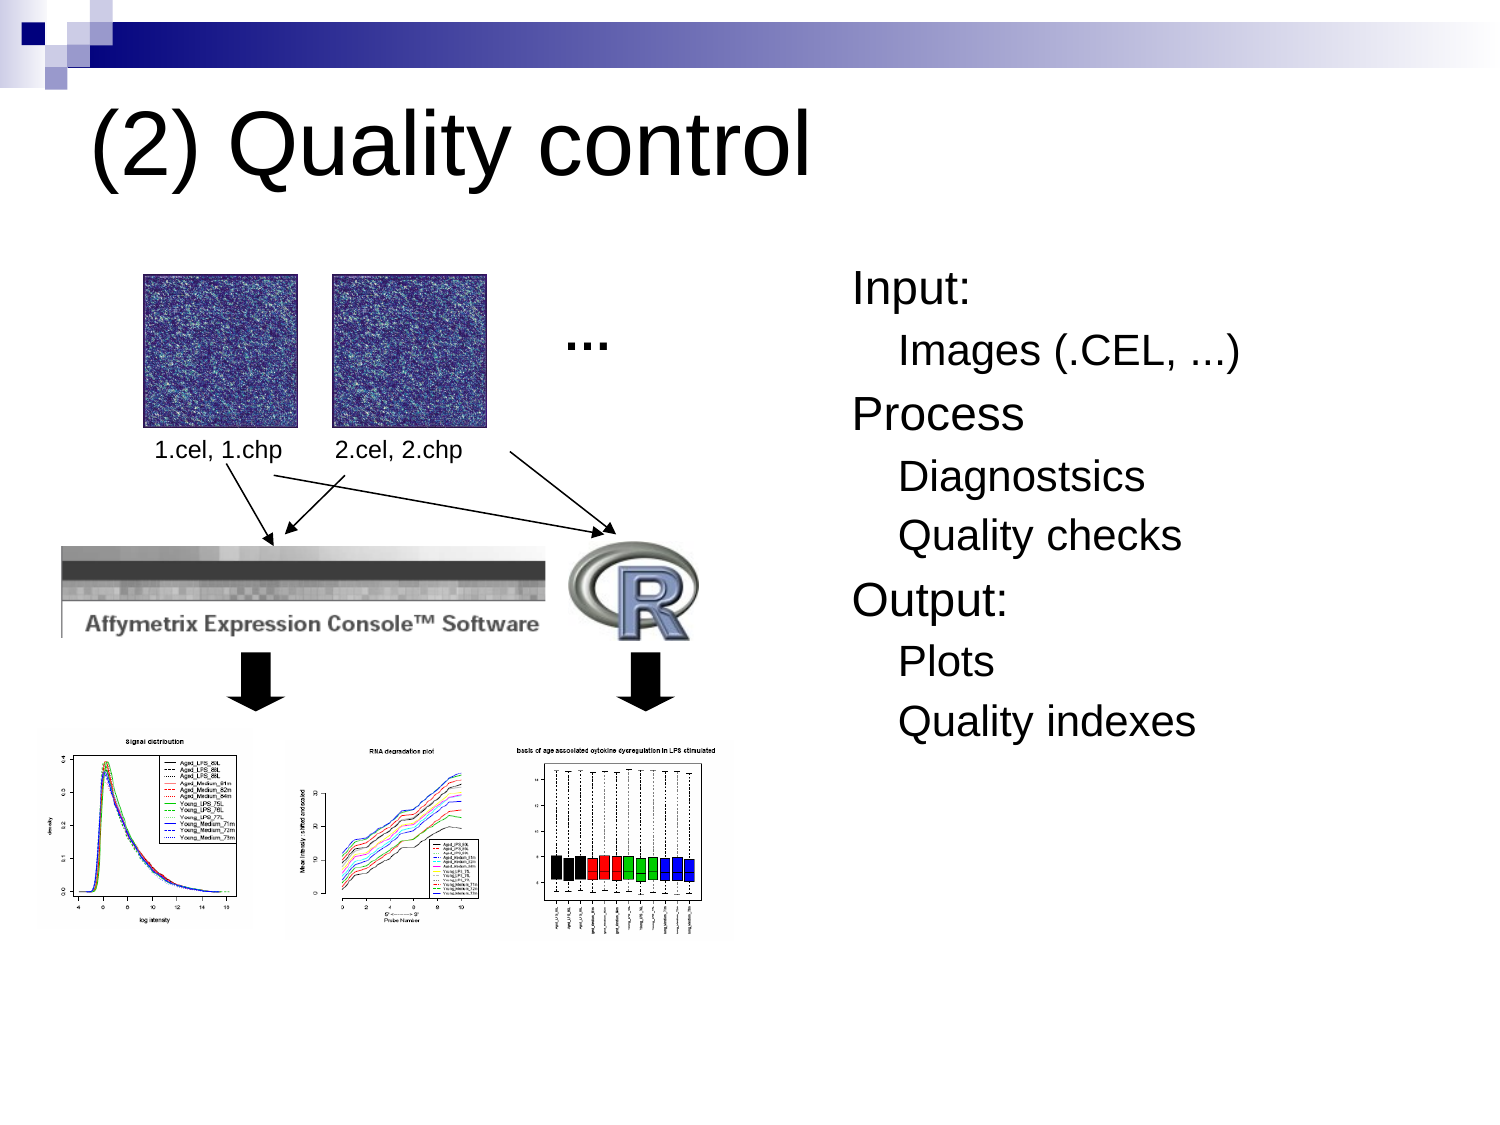

# (2) Quality control
Input:
Images (.CEL, ...)
Process
Diagnostsics
Quality checks
Output:
Plots
Quality indexes
…
1.cel, 1.chp
2.cel, 2.chp